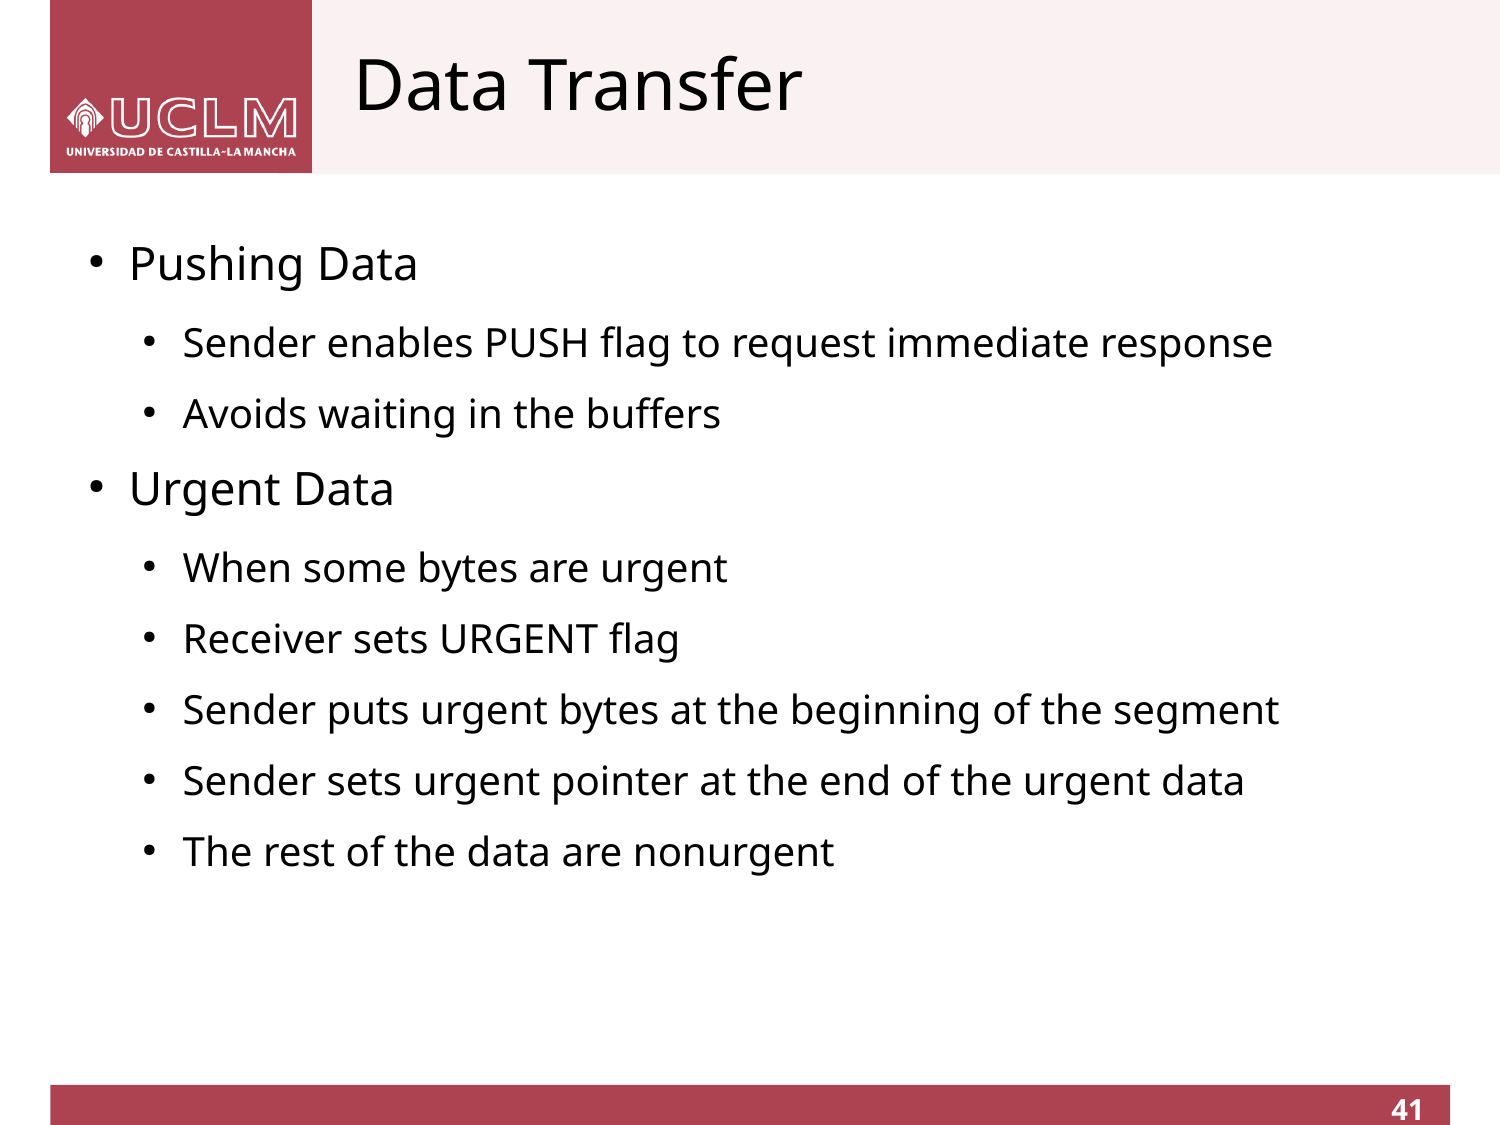

# Data Transfer
Pushing Data
Sender enables PUSH flag to request immediate response
Avoids waiting in the buffers
Urgent Data
When some bytes are urgent
Receiver sets URGENT flag
Sender puts urgent bytes at the beginning of the segment
Sender sets urgent pointer at the end of the urgent data
The rest of the data are nonurgent
41